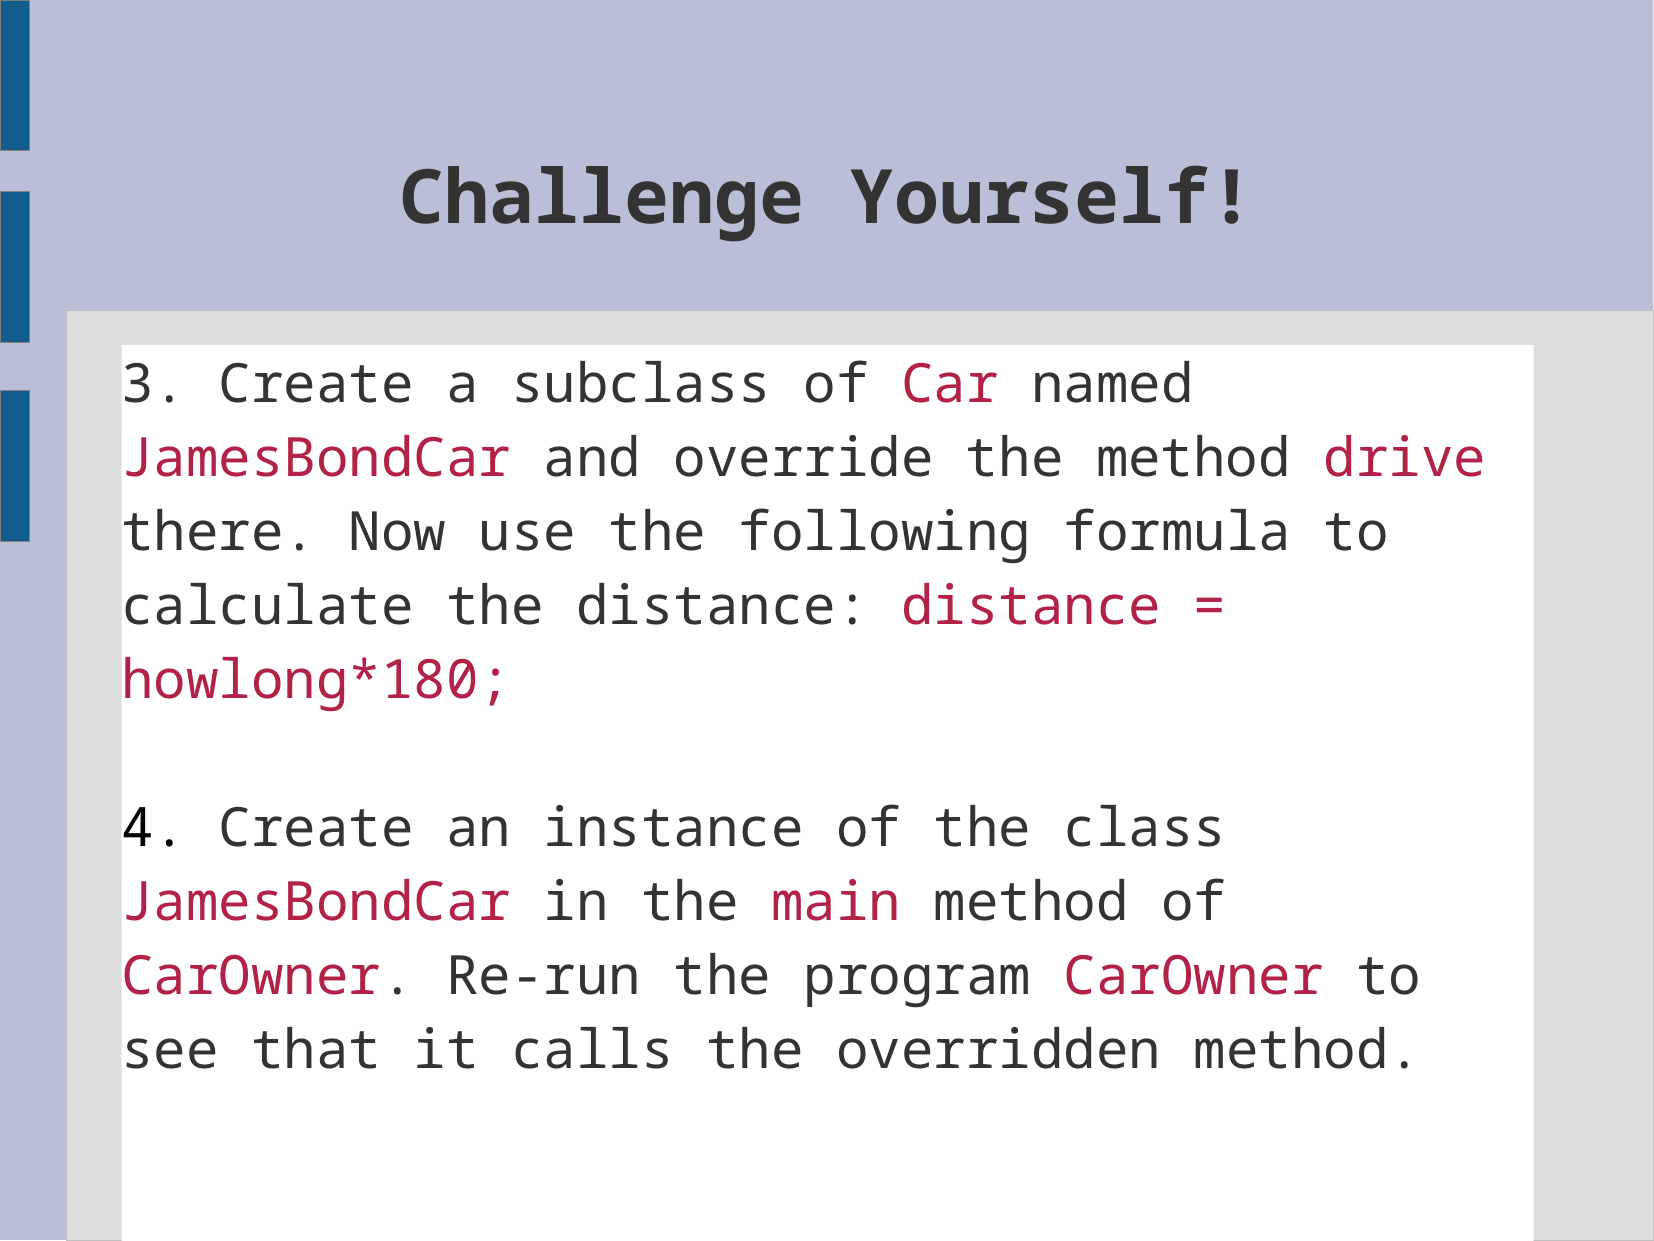

# Challenge Yourself!
3. Create a subclass of Car named JamesBondCar and override the method drive there. Now use the following formula to calculate the distance: distance = howlong*180;
4. Create an instance of the class JamesBondCar in the main method of CarOwner. Re-run the program CarOwner to see that it calls the overridden method.